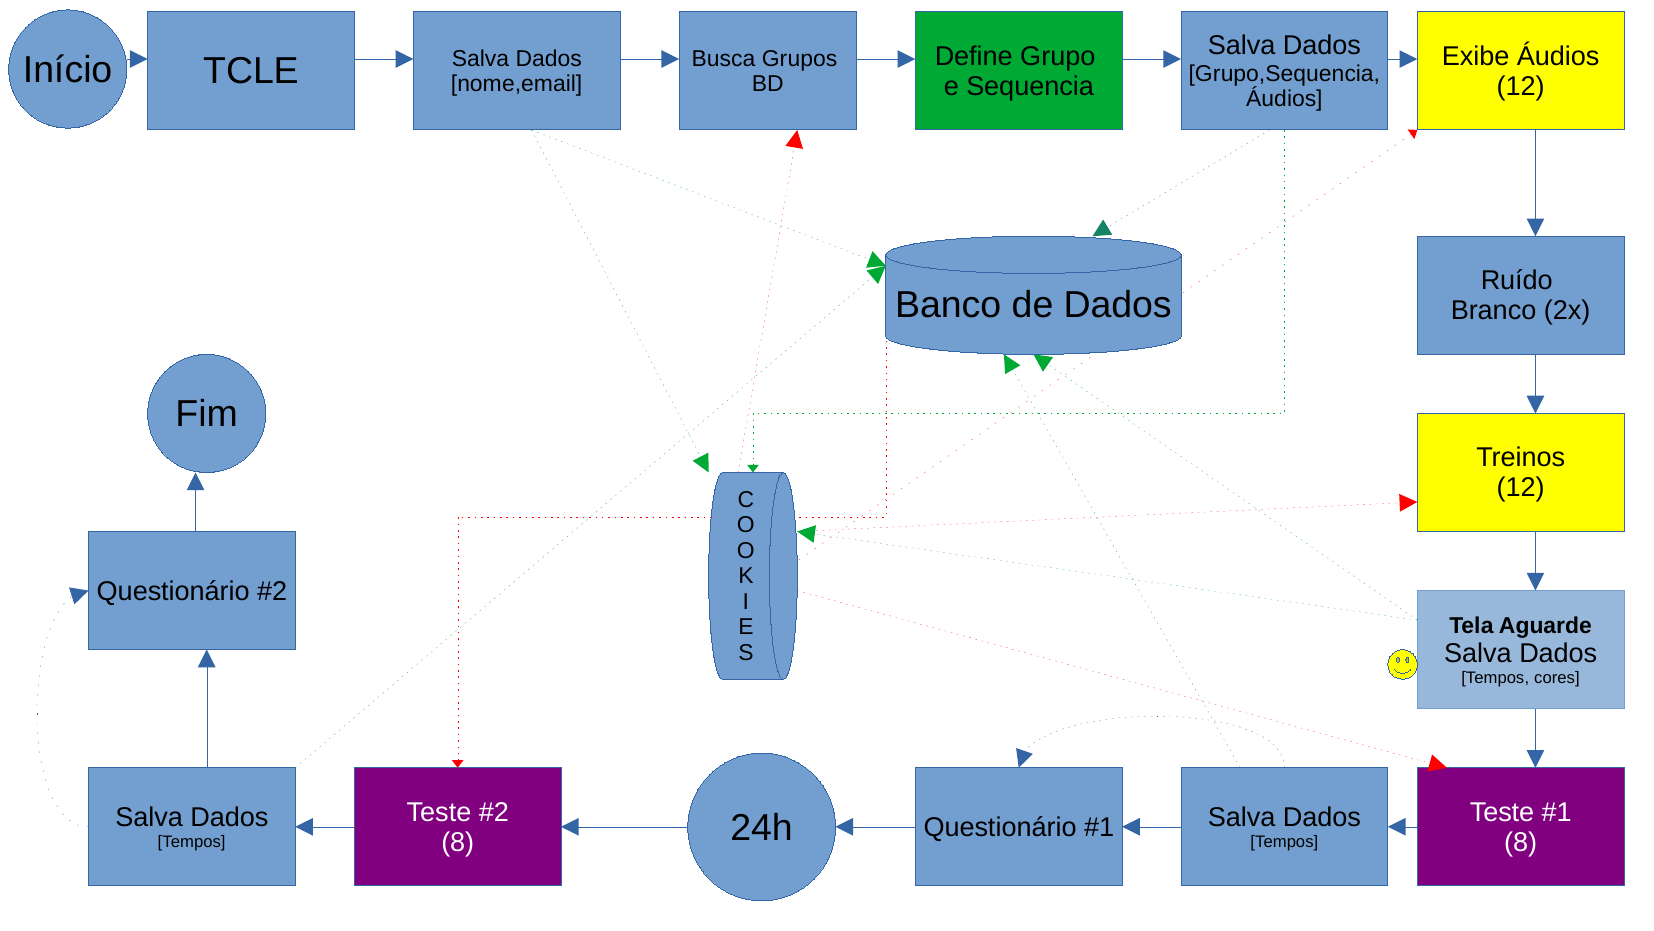

Início
TCLE
Salva Dados
[nome,email]
Busca Grupos
BD
Define Grupo
e Sequencia
Salva Dados
[Grupo,Sequencia,
Áudios]
Exibe Áudios
(12)
Banco de Dados
Ruído
Branco (2x)
Fim
Treinos
(12)
C
O
O
K
I
E
S
Questionário #2
Tela Aguarde
Salva Dados
[Tempos, cores]
24h
Salva Dados
[Tempos]
Teste #2
(8)
Questionário #1
Salva Dados
[Tempos]
Teste #1
(8)